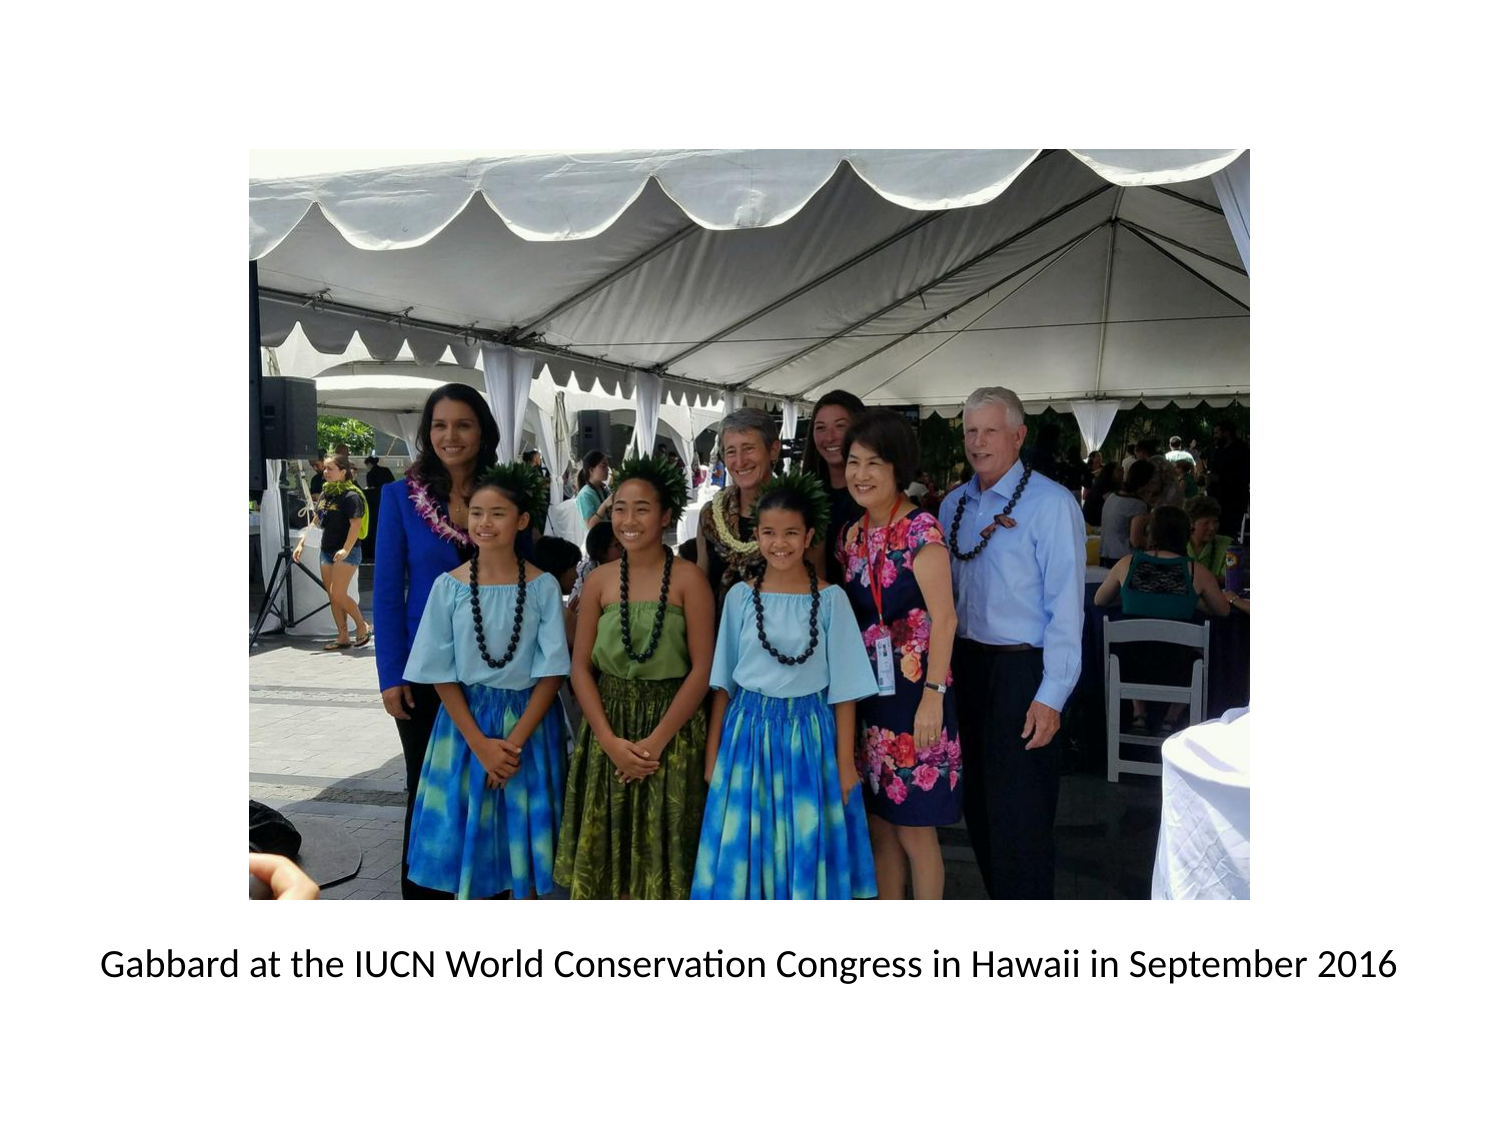

Gabbard at the IUCN World Conservation Congress in Hawaii in September 2016